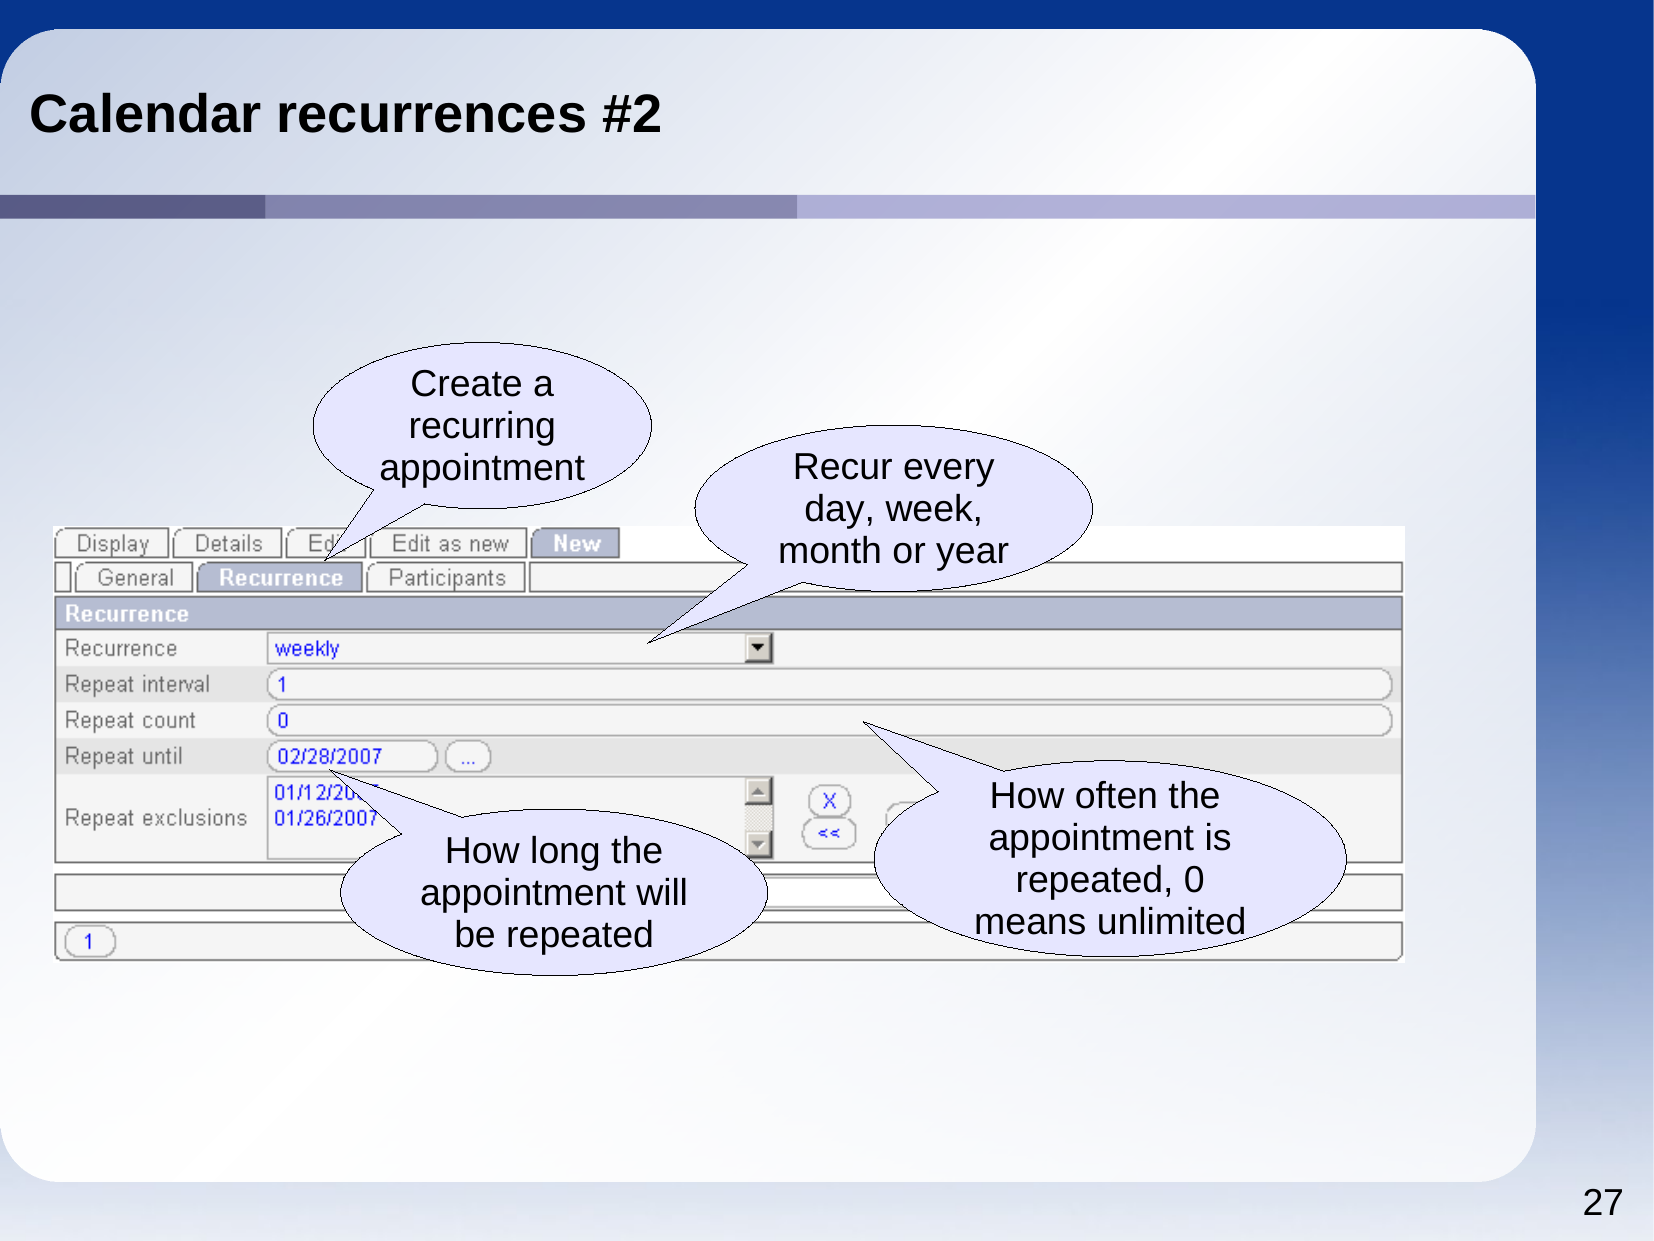

# Calendar recurrences #2
Create a recurring appointment
Recur every day, week, month or year
How often the appointment is repeated, 0 means unlimited
How long the appointment will be repeated
27